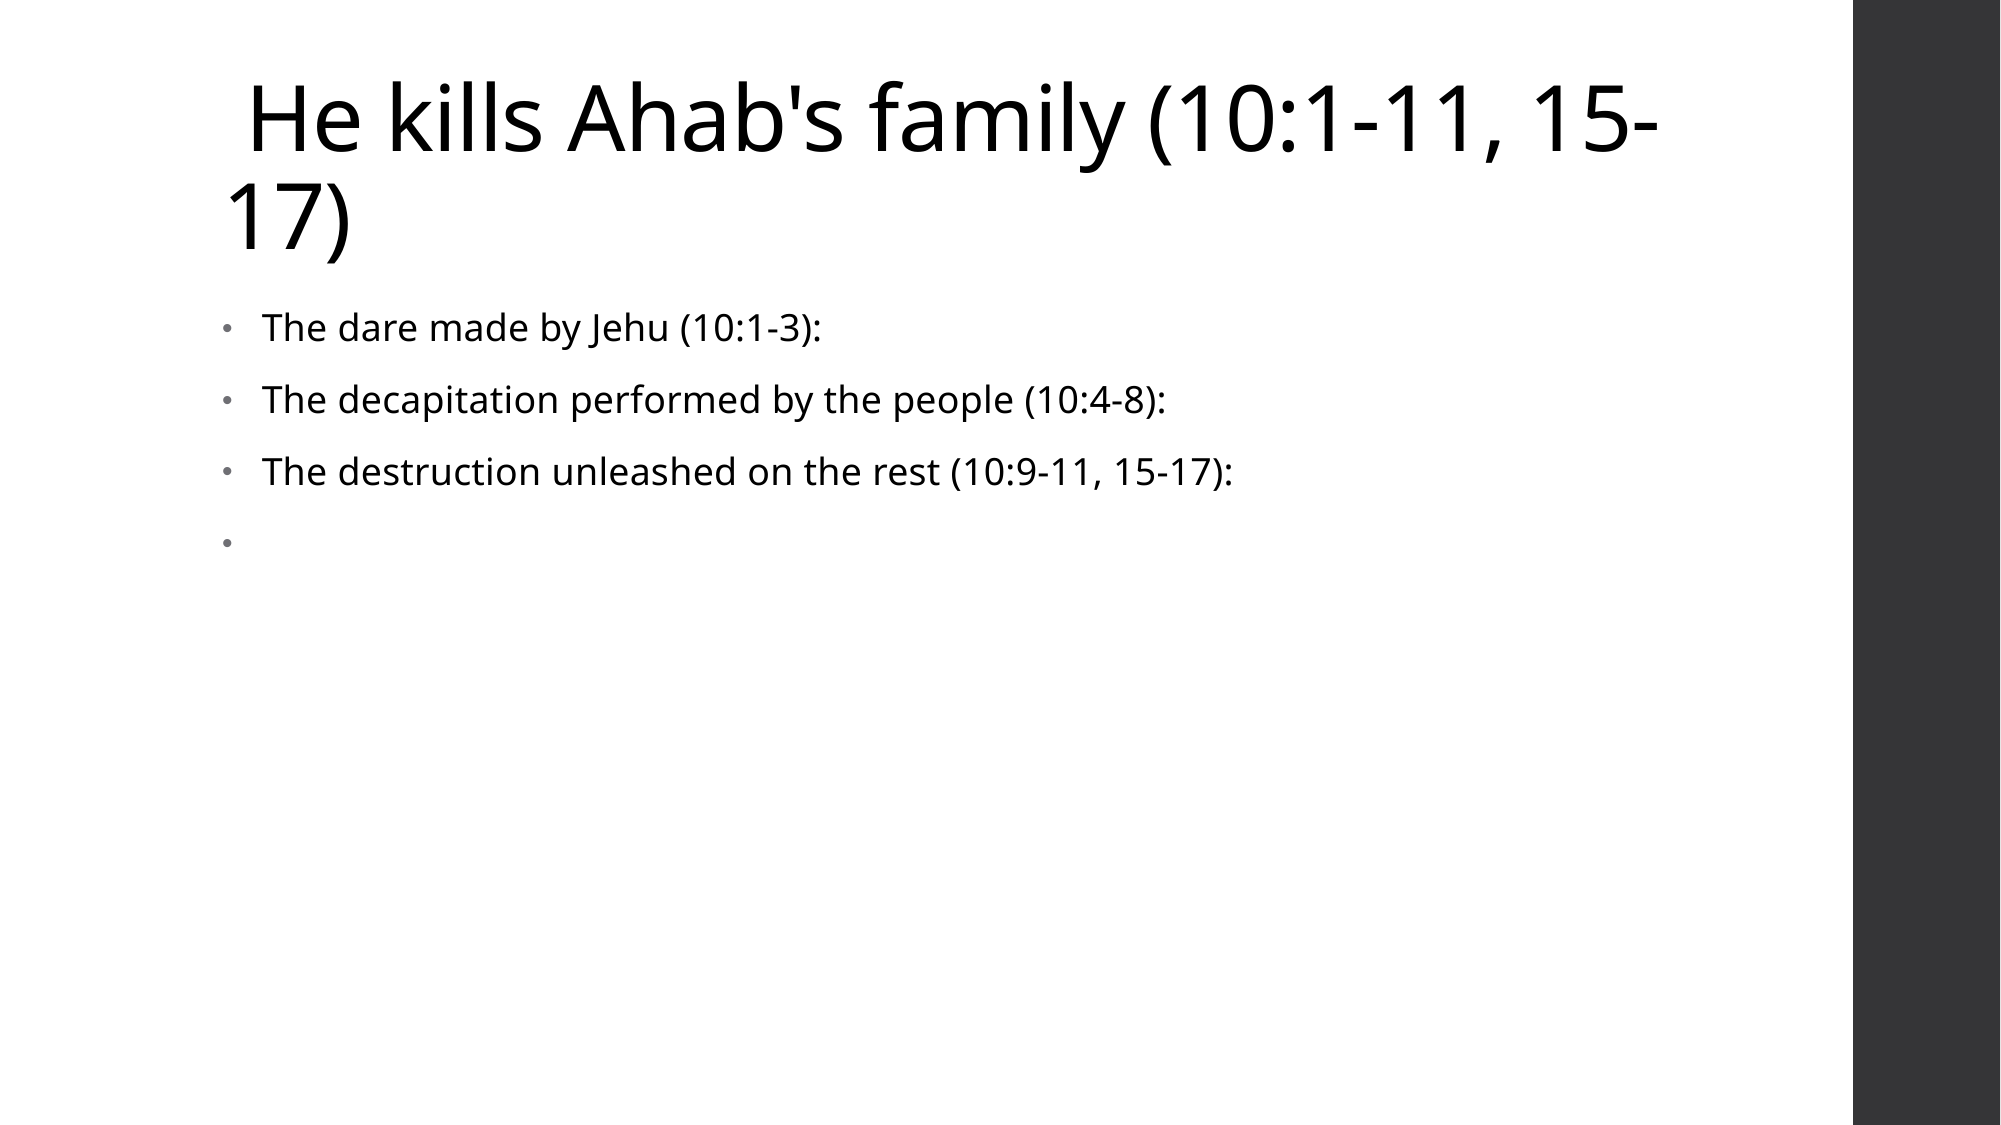

# He kills Ahab's family (10:1-11, 15-17)
 The dare made by Jehu (10:1-3):
 The decapitation performed by the people (10:4-8):
 The destruction unleashed on the rest (10:9-11, 15-17):